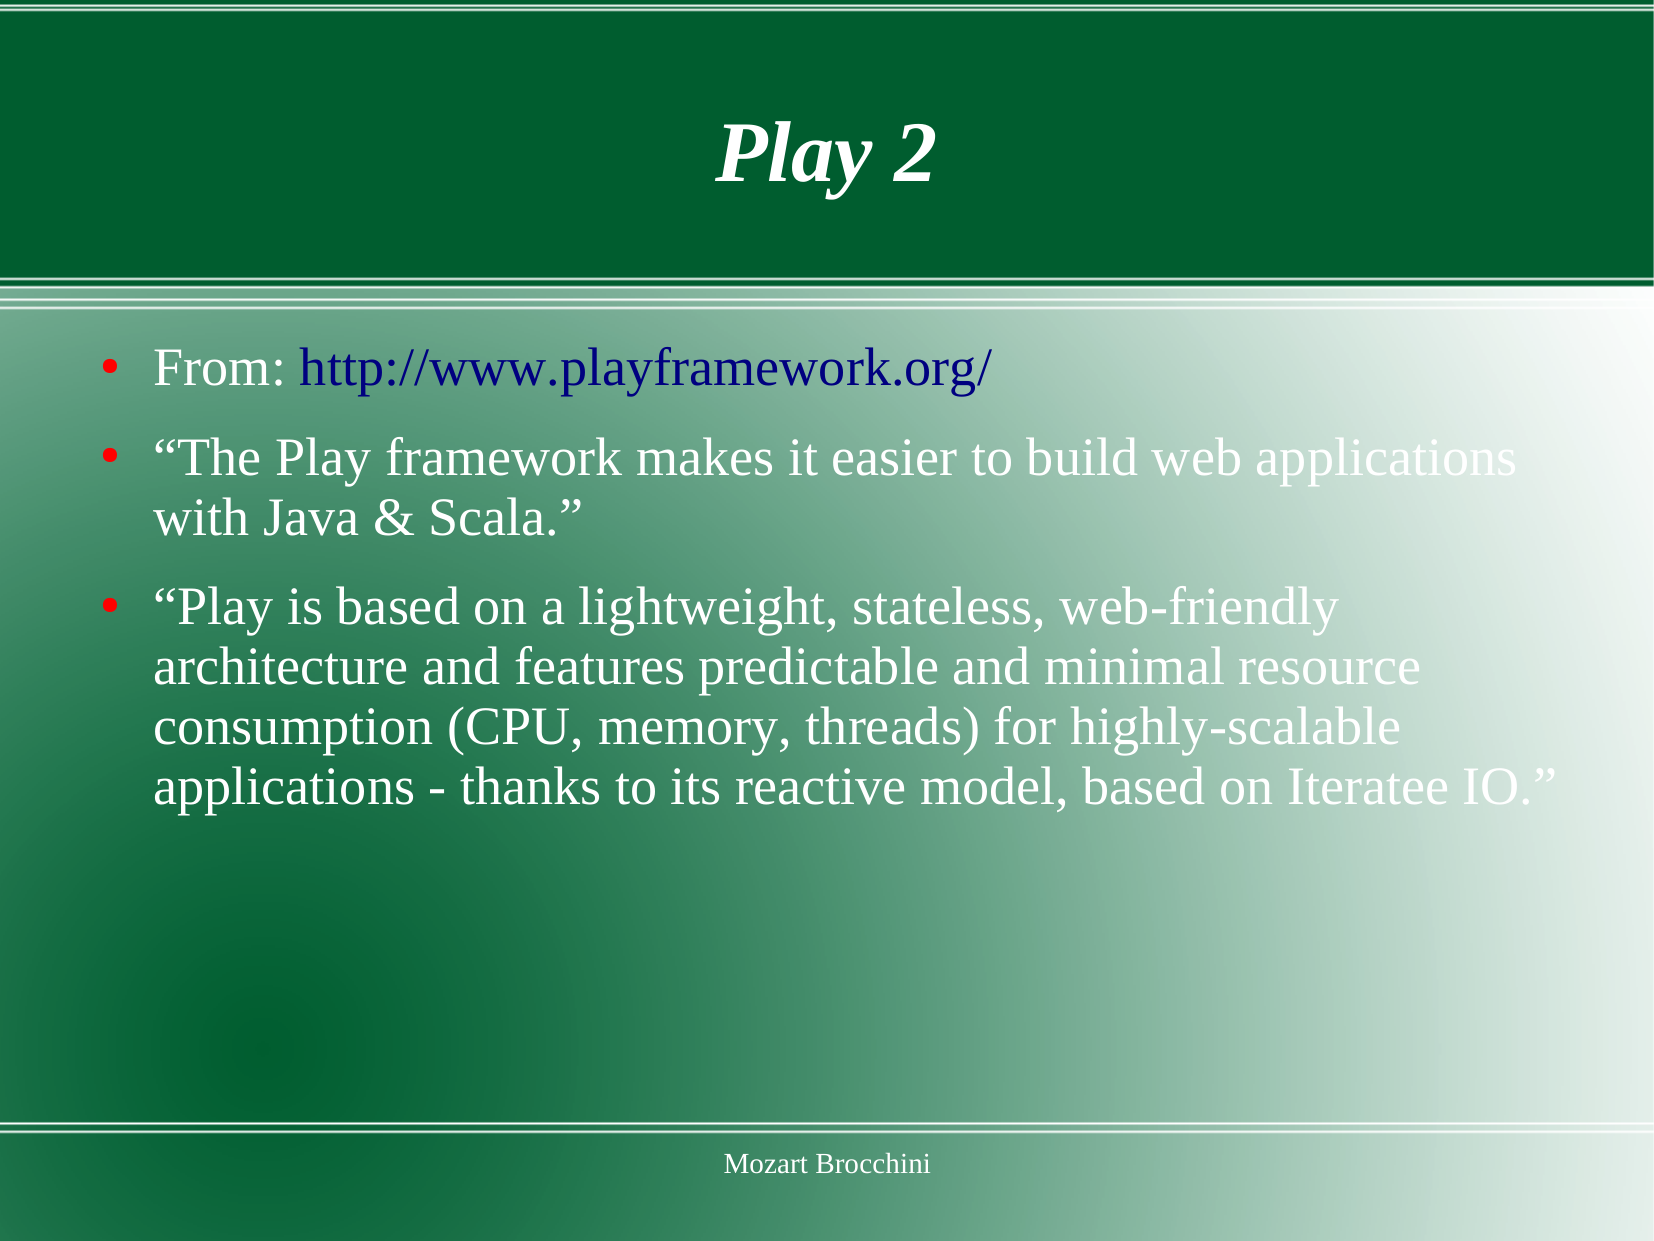

# Play 2
From: http://www.playframework.org/
“The Play framework makes it easier to build web applications with Java & Scala.”
“Play is based on a lightweight, stateless, web-friendly architecture and features predictable and minimal resource consumption (CPU, memory, threads) for highly-scalable applications - thanks to its reactive model, based on Iteratee IO.”